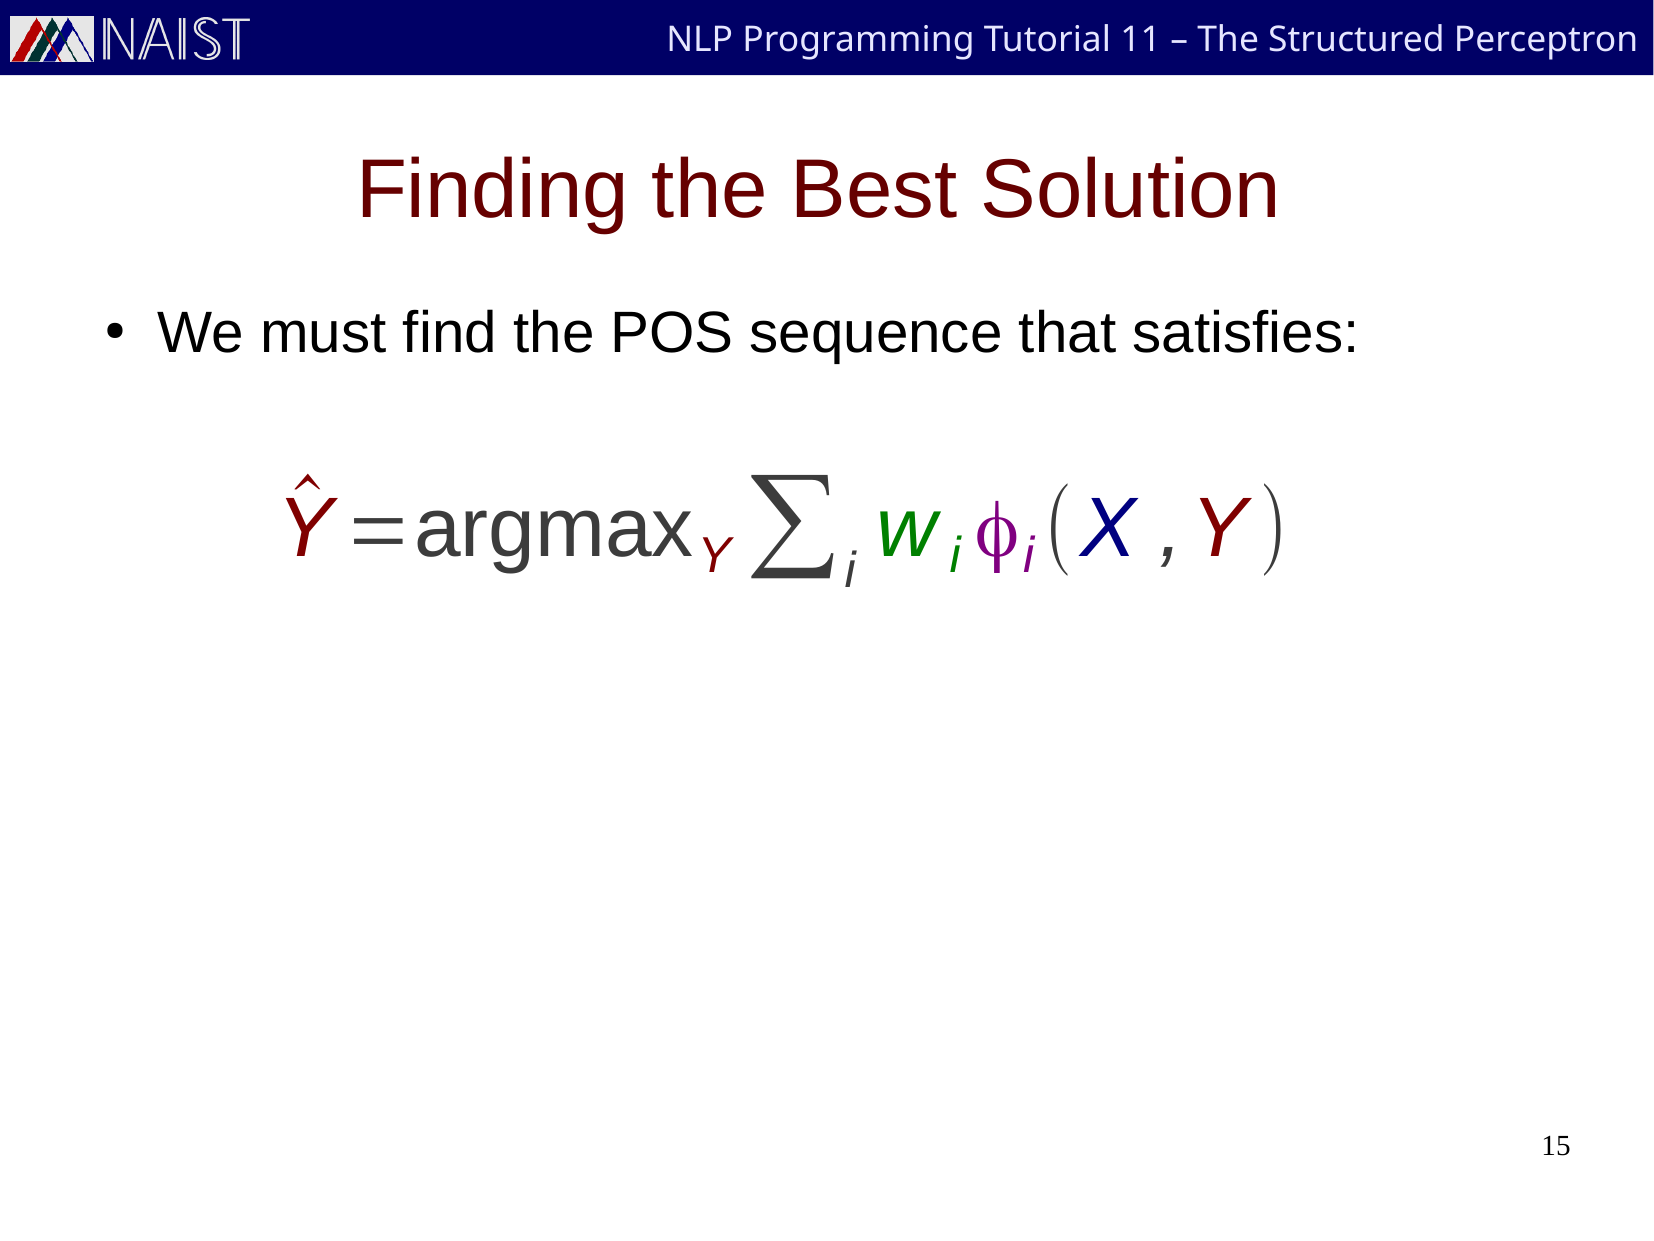

# Finding the Best Solution
We must find the POS sequence that satisfies:
15